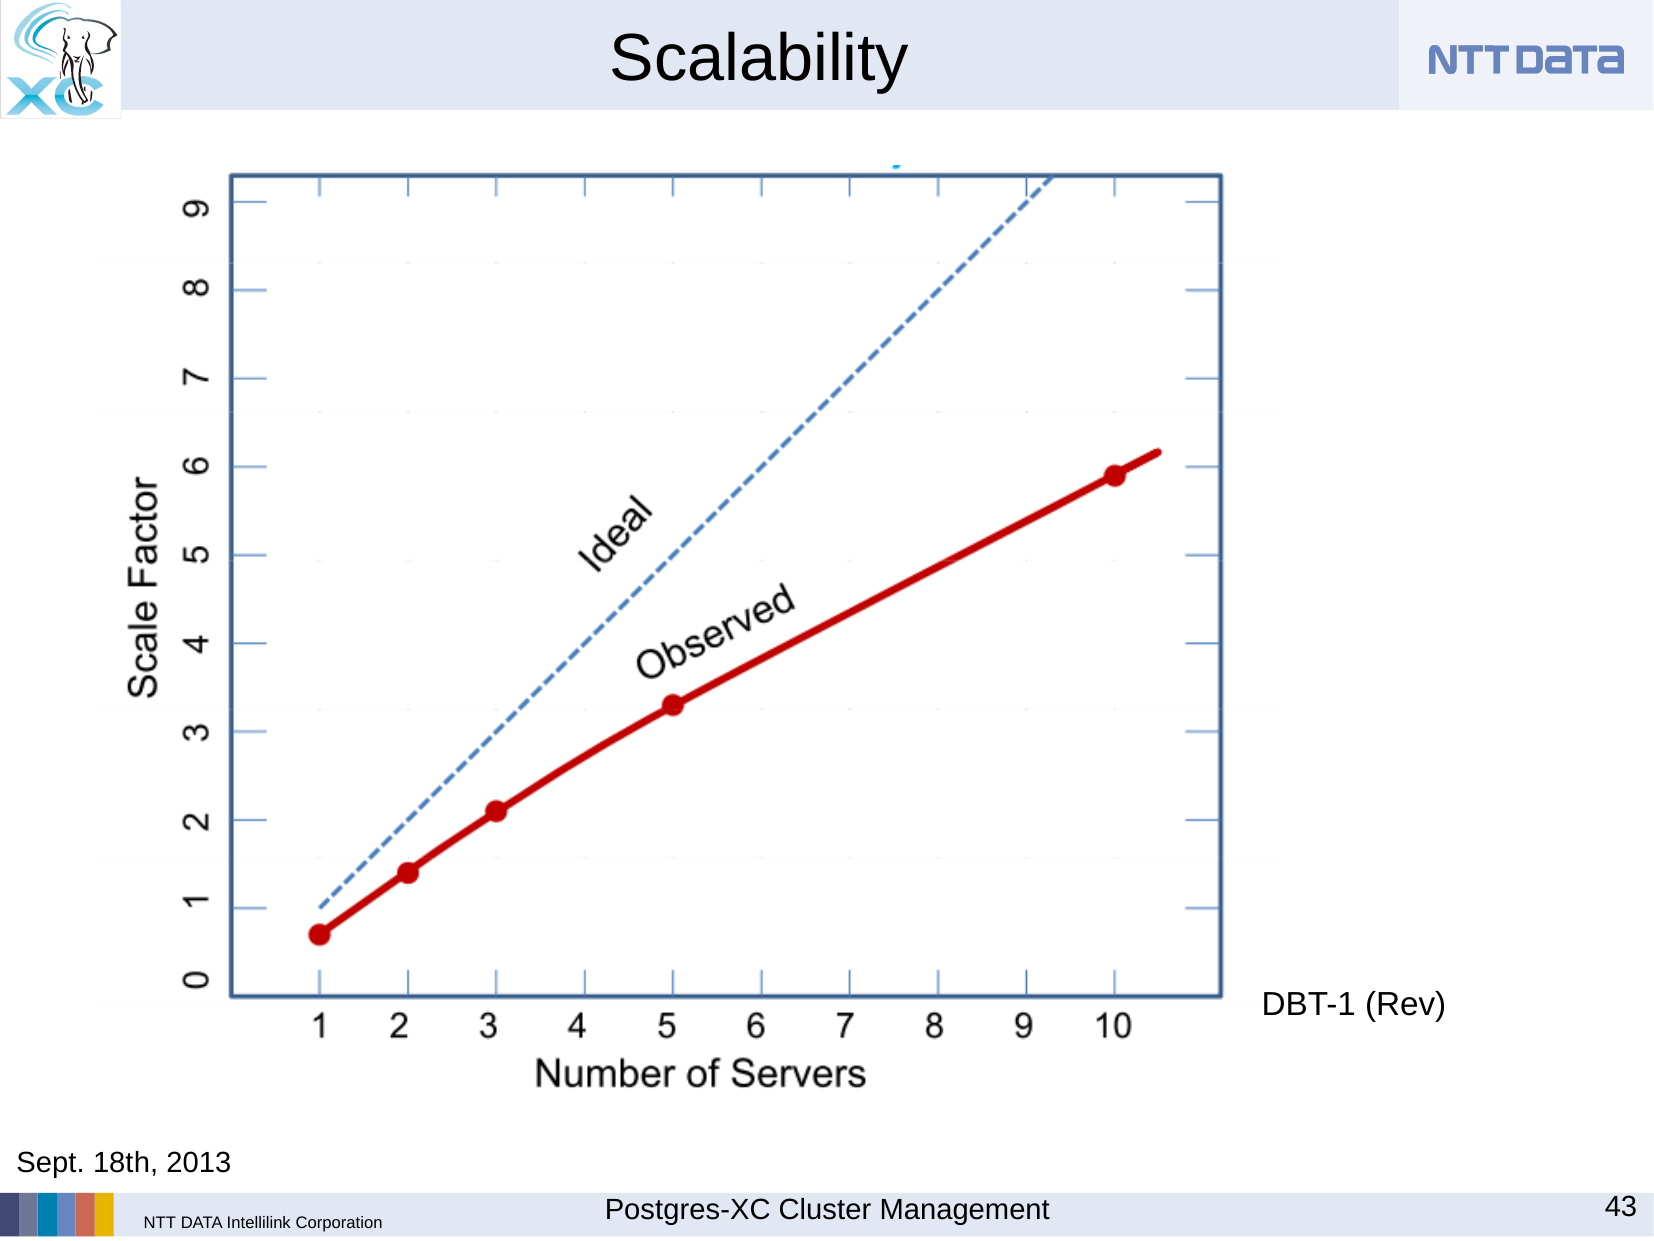

# Scalability
DBT-1 (Rev)
Sept. 18th, 2013
43
Postgres-XC Cluster Management